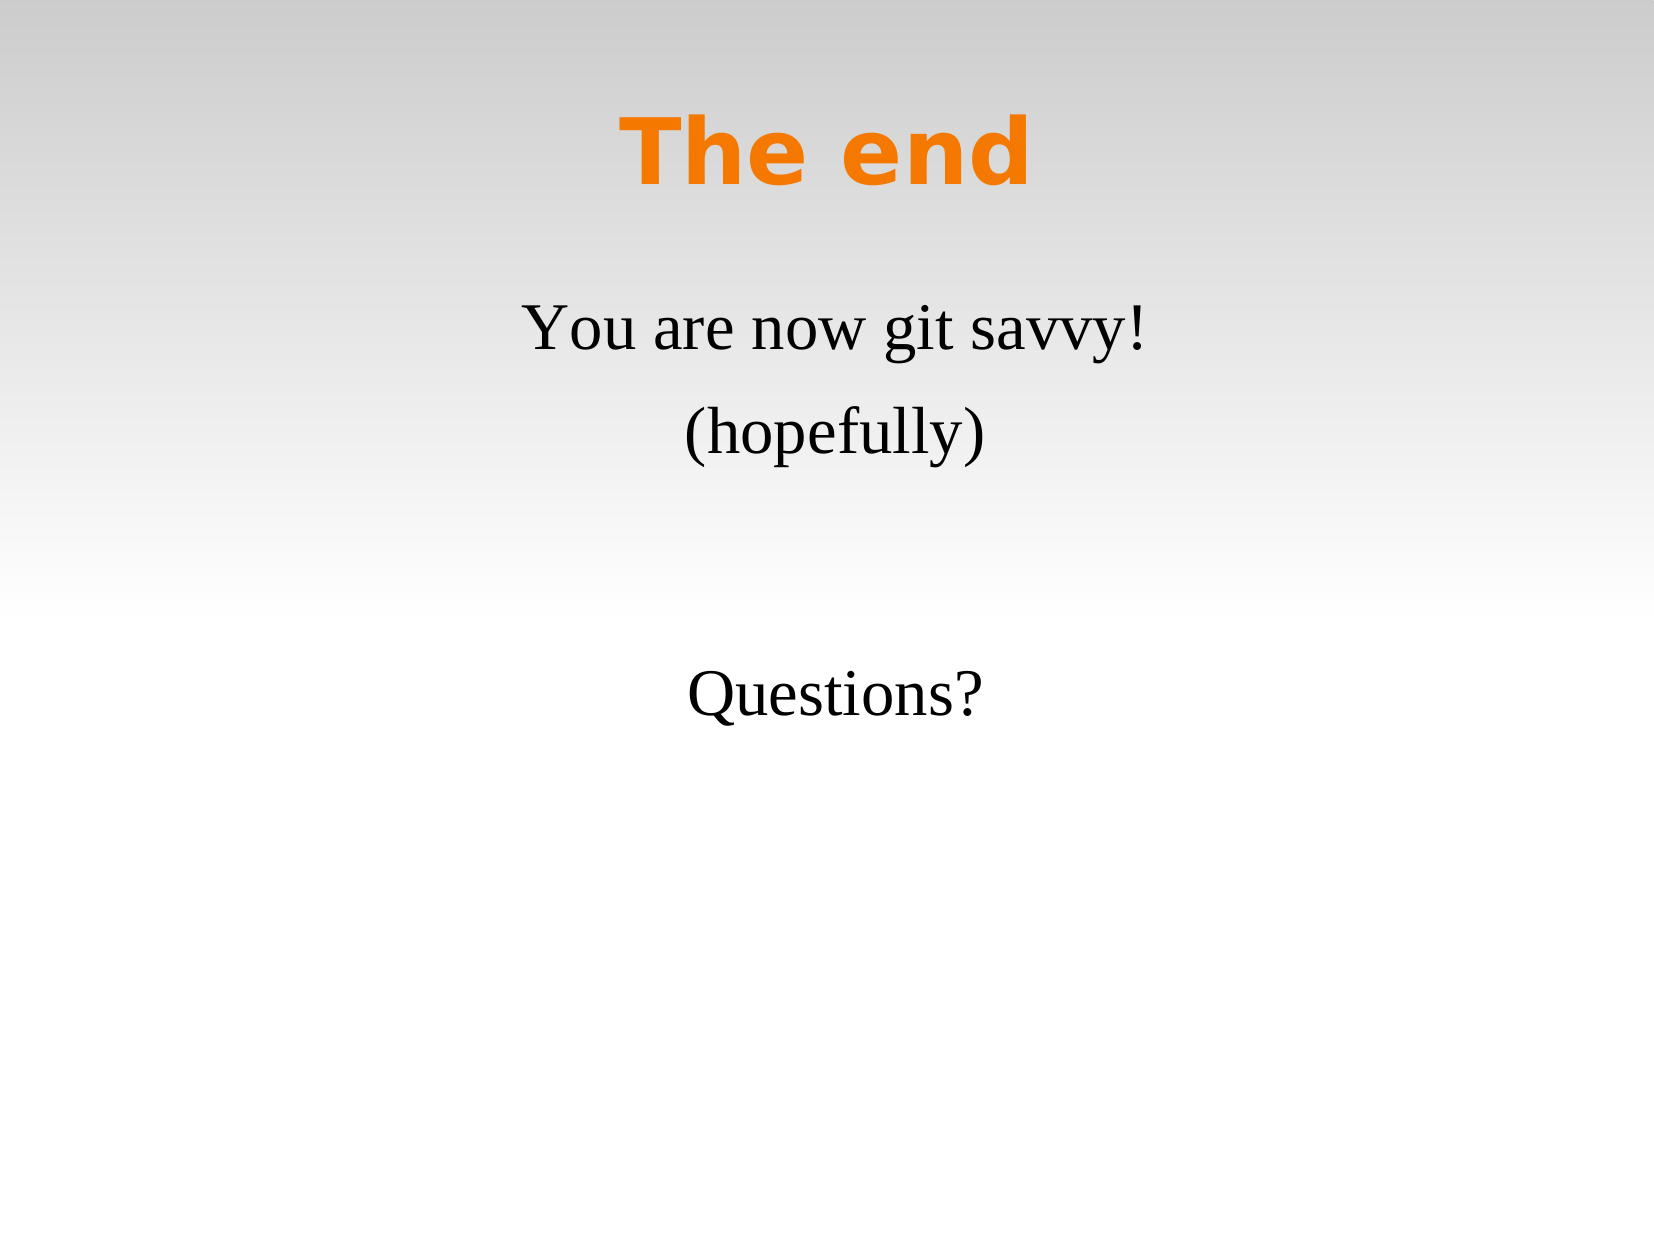

# The end
You are now git savvy!
(hopefully)
Questions?